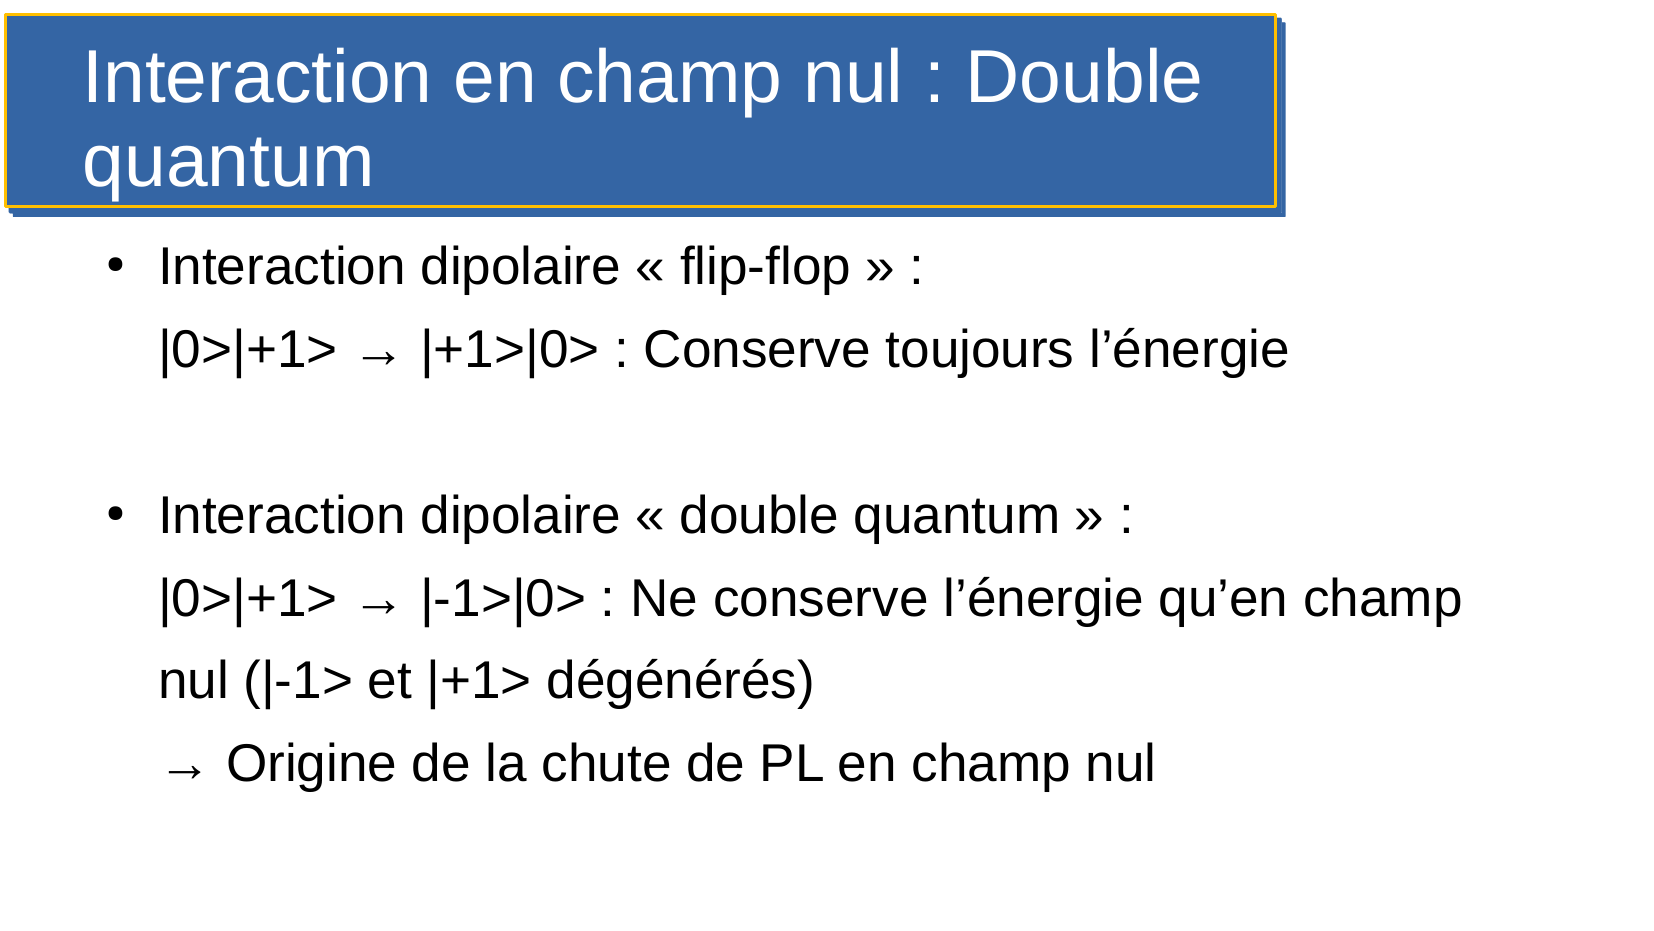

# Interaction en champ nul : Double quantum
Interaction dipolaire « flip-flop » :
|0>|+1> → |+1>|0> : Conserve toujours l’énergie
Interaction dipolaire « double quantum » :
|0>|+1> → |-1>|0> : Ne conserve l’énergie qu’en champ
nul (|-1> et |+1> dégénérés)
→ Origine de la chute de PL en champ nul